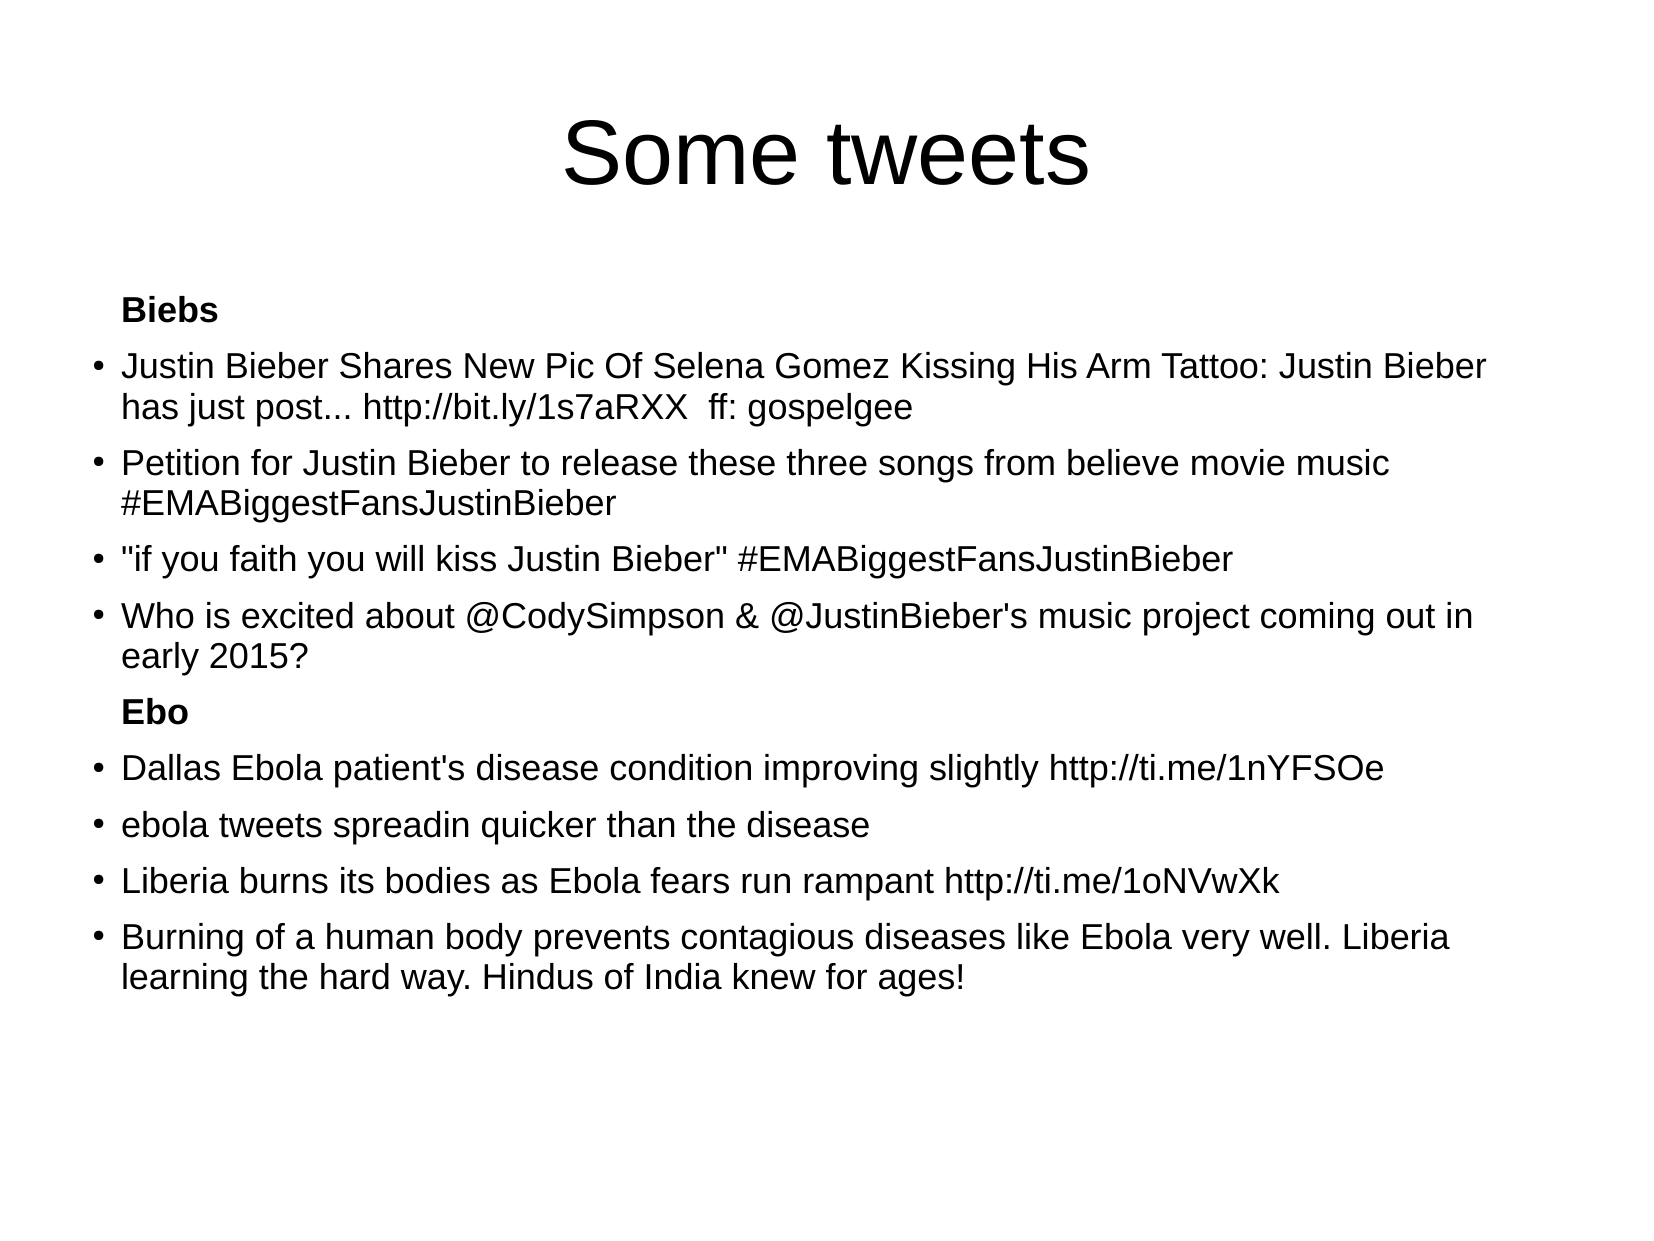

# Some tweets
Biebs
Justin Bieber Shares New Pic Of Selena Gomez Kissing His Arm Tattoo: Justin Bieber has just post... http://bit.ly/1s7aRXX ff: gospelgee
Petition for Justin Bieber to release these three songs from believe movie music #EMABiggestFansJustinBieber
"if you faith you will kiss Justin Bieber" #EMABiggestFansJustinBieber
Who is excited about @CodySimpson & @JustinBieber's music project coming out in early 2015?
Ebo
Dallas Ebola patient's disease condition improving slightly http://ti.me/1nYFSOe
ebola tweets spreadin quicker than the disease
Liberia burns its bodies as Ebola fears run rampant http://ti.me/1oNVwXk
Burning of a human body prevents contagious diseases like Ebola very well. Liberia learning the hard way. Hindus of India knew for ages!